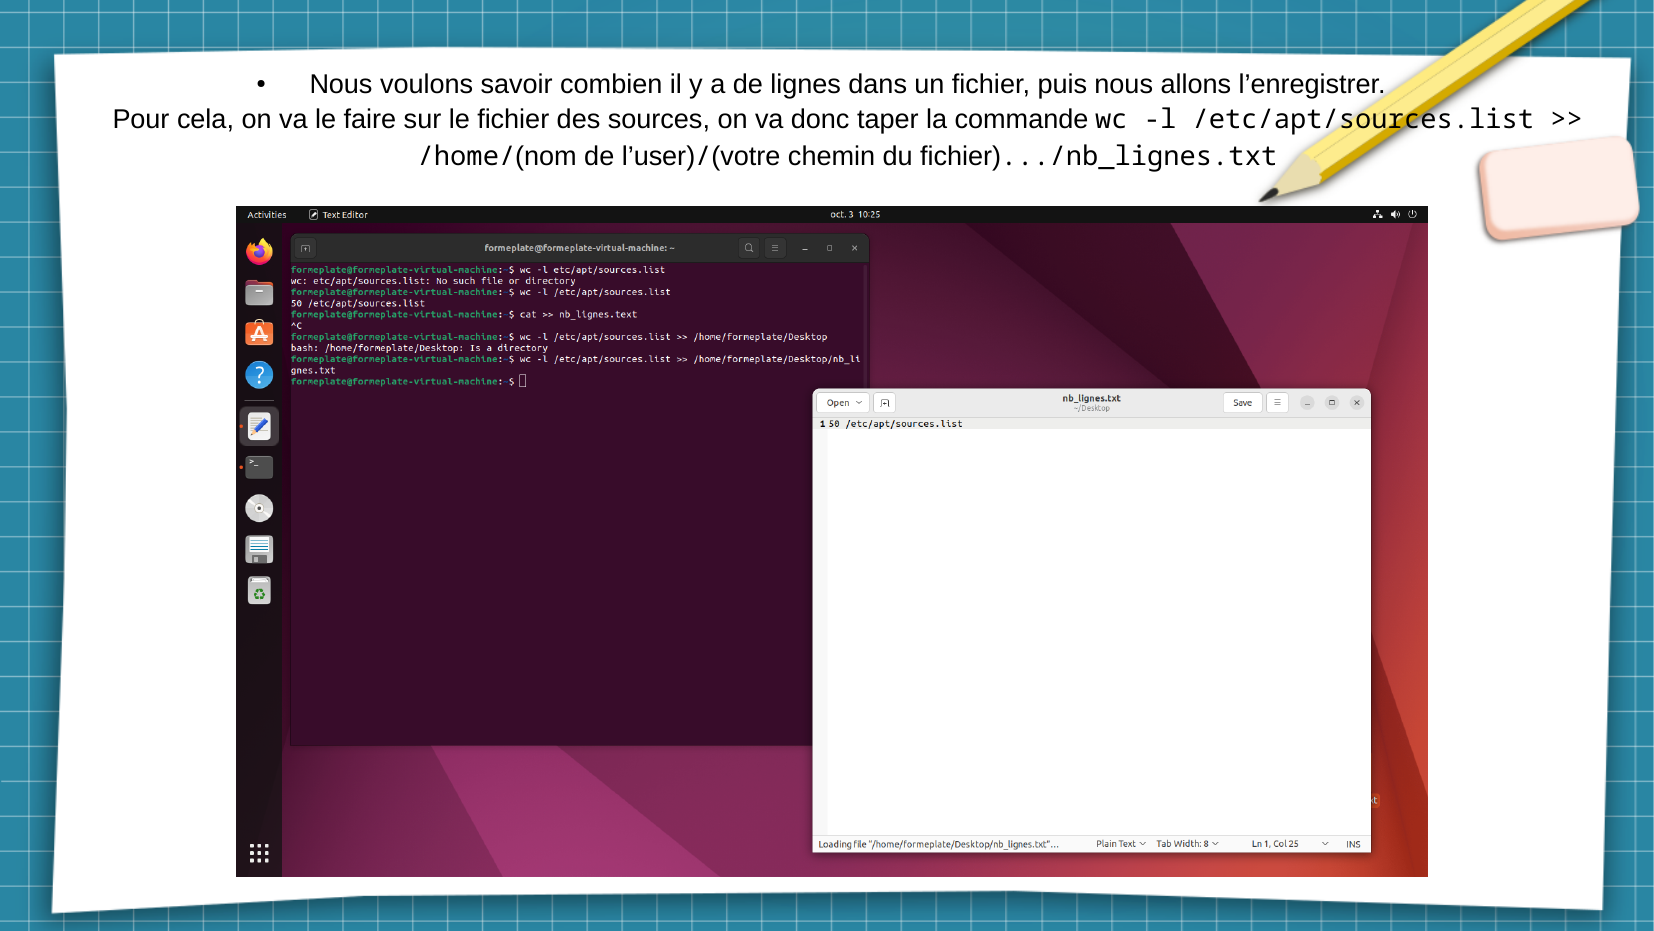

# Nous voulons savoir combien il y a de lignes dans un fichier, puis nous allons l’enregistrer. Pour cela, on va le faire sur le fichier des sources, on va donc taper la commande wc -l /etc/apt/sources.list >> /home/(nom de l’user)/(votre chemin du fichier).../nb_lignes.txt